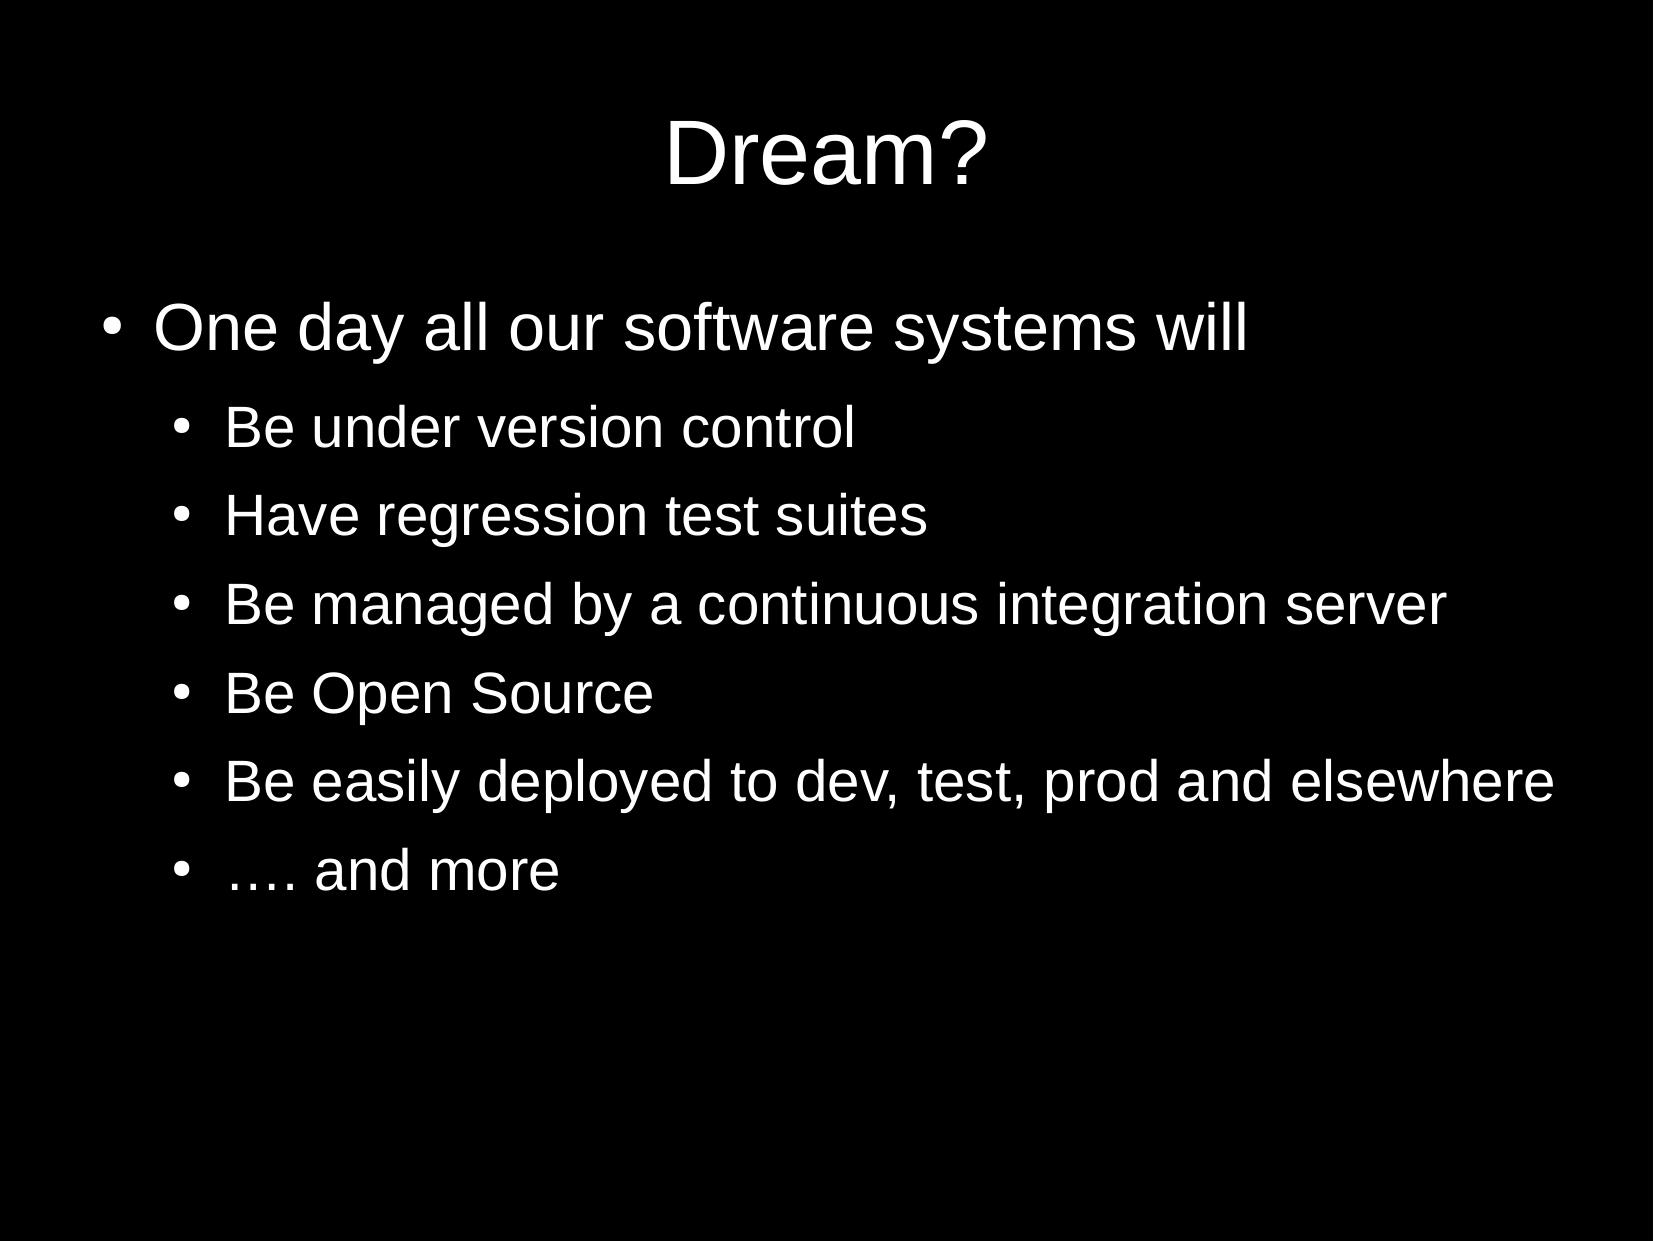

# Dream?
One day all our software systems will
Be under version control
Have regression test suites
Be managed by a continuous integration server
Be Open Source
Be easily deployed to dev, test, prod and elsewhere
…. and more